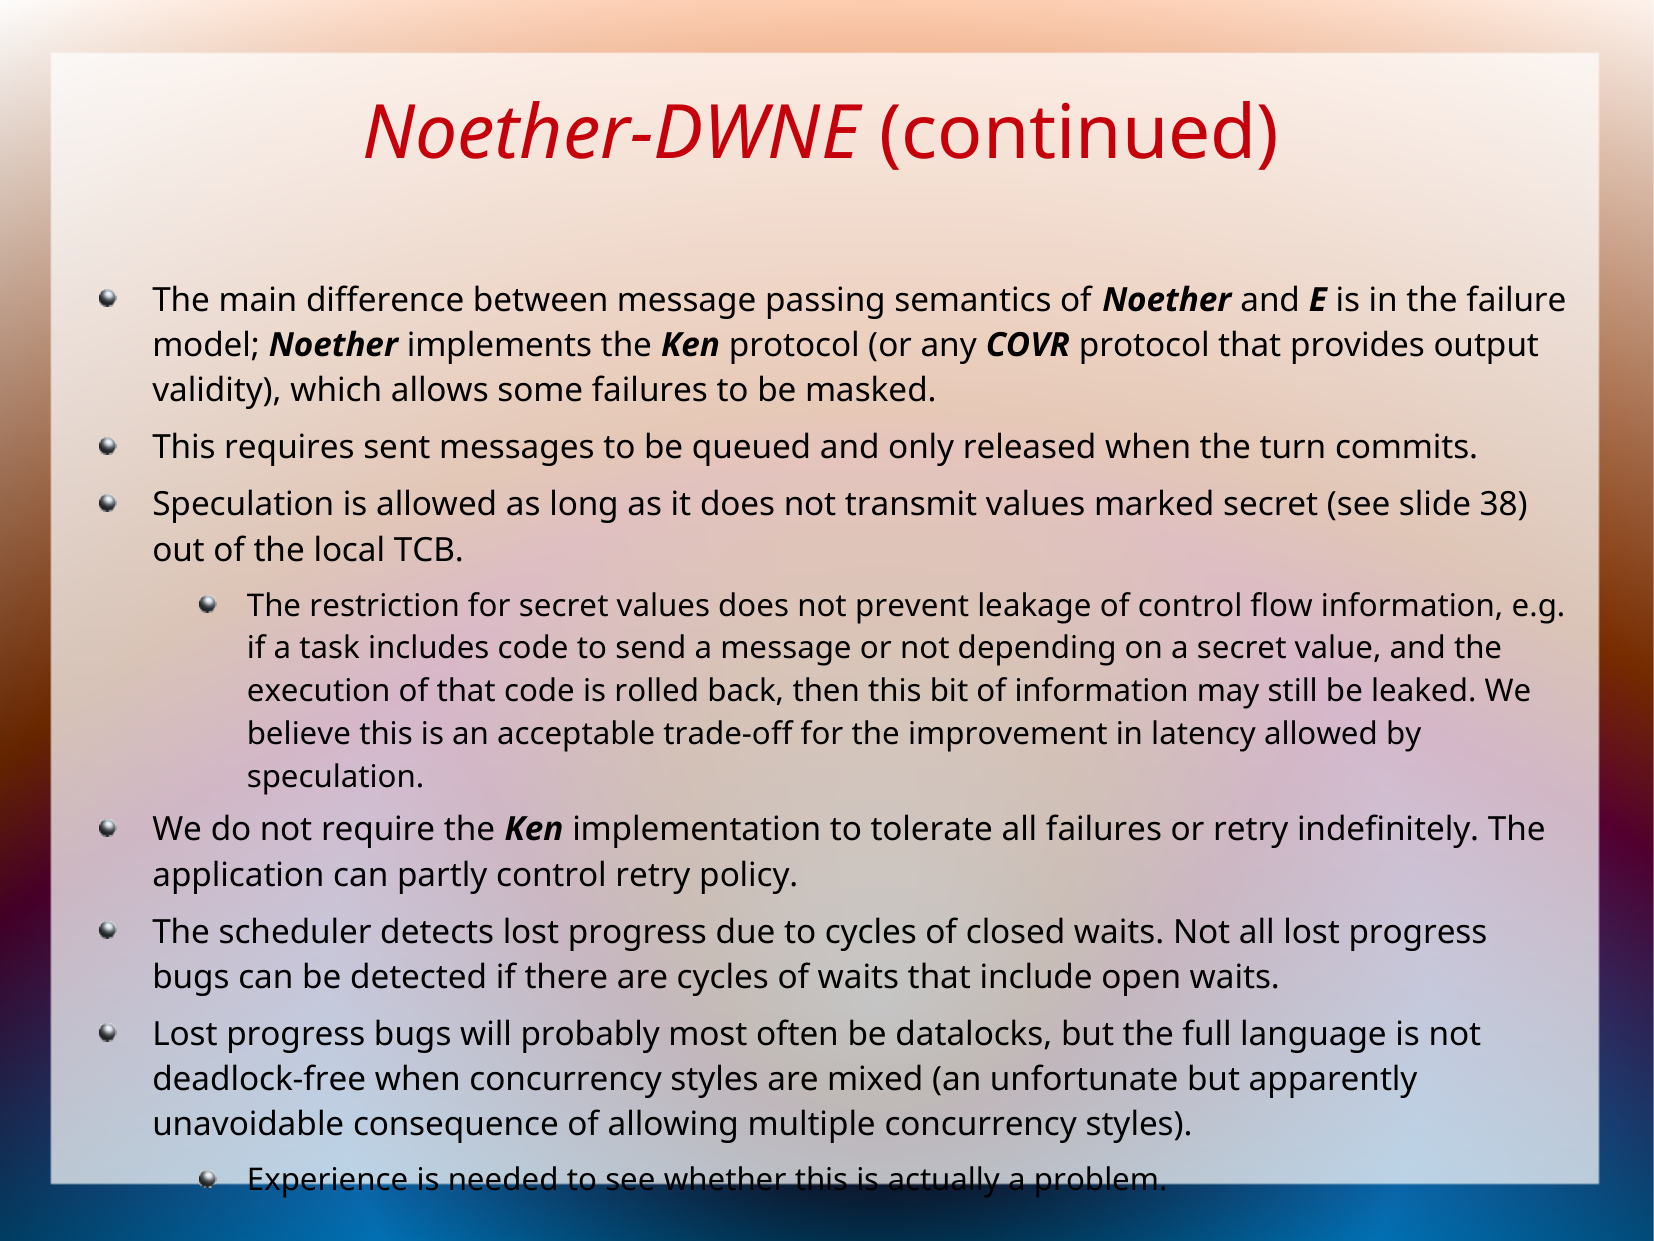

# Noether-DWNE (continued)
The main difference between message passing semantics of Noether and E is in the failure model; Noether implements the Ken protocol (or any COVR protocol that provides output validity), which allows some failures to be masked.
This requires sent messages to be queued and only released when the turn commits.
Speculation is allowed as long as it does not transmit values marked secret (see slide 38) out of the local TCB.
The restriction for secret values does not prevent leakage of control flow information, e.g. if a task includes code to send a message or not depending on a secret value, and the execution of that code is rolled back, then this bit of information may still be leaked. We believe this is an acceptable trade-off for the improvement in latency allowed by speculation.
We do not require the Ken implementation to tolerate all failures or retry indefinitely. The application can partly control retry policy.
The scheduler detects lost progress due to cycles of closed waits. Not all lost progress bugs can be detected if there are cycles of waits that include open waits.
Lost progress bugs will probably most often be datalocks, but the full language is not deadlock‑free when concurrency styles are mixed (an unfortunate but apparently unavoidable consequence of allowing multiple concurrency styles).
Experience is needed to see whether this is actually a problem.